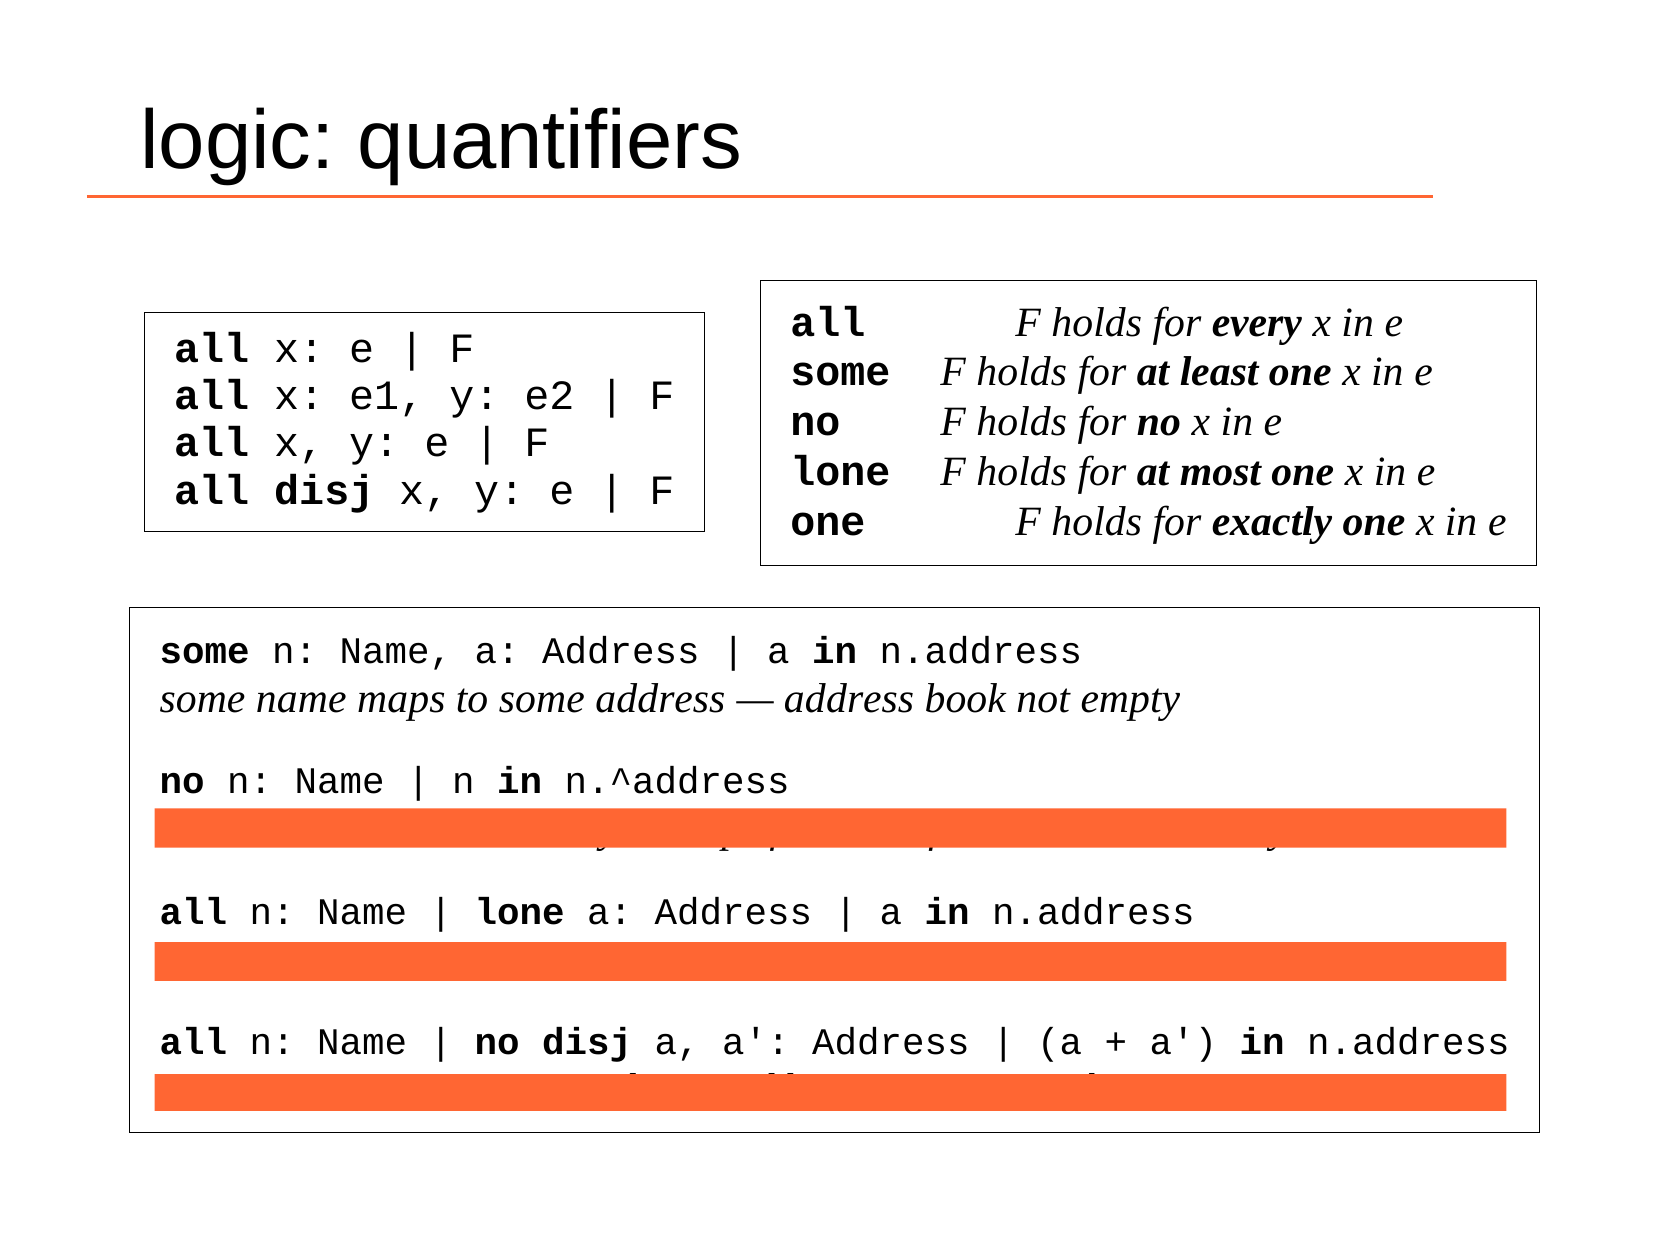

# logic: quantifiers
all	 F holds for every x in e
some	F holds for at least one x in e
no	 	F holds for no x in e
lone	F holds for at most one x in e
one	 F holds for exactly one x in e
all x: e | F
all x: e1, y: e2 | F
all x, y: e | F
all disj x, y: e | F
some n: Name, a: Address | a in n.address
some name maps to some address — address book not empty
no n: Name | n in n.^address
no name can be reached by lookups from itself — address book acyclic
all n: Name | lone a: Address | a in n.address
every name maps to at most one address — address book is functional
all n: Name | no disj a, a': Address | (a + a') in n.address
no name maps to two or more distinct addresses — same as above